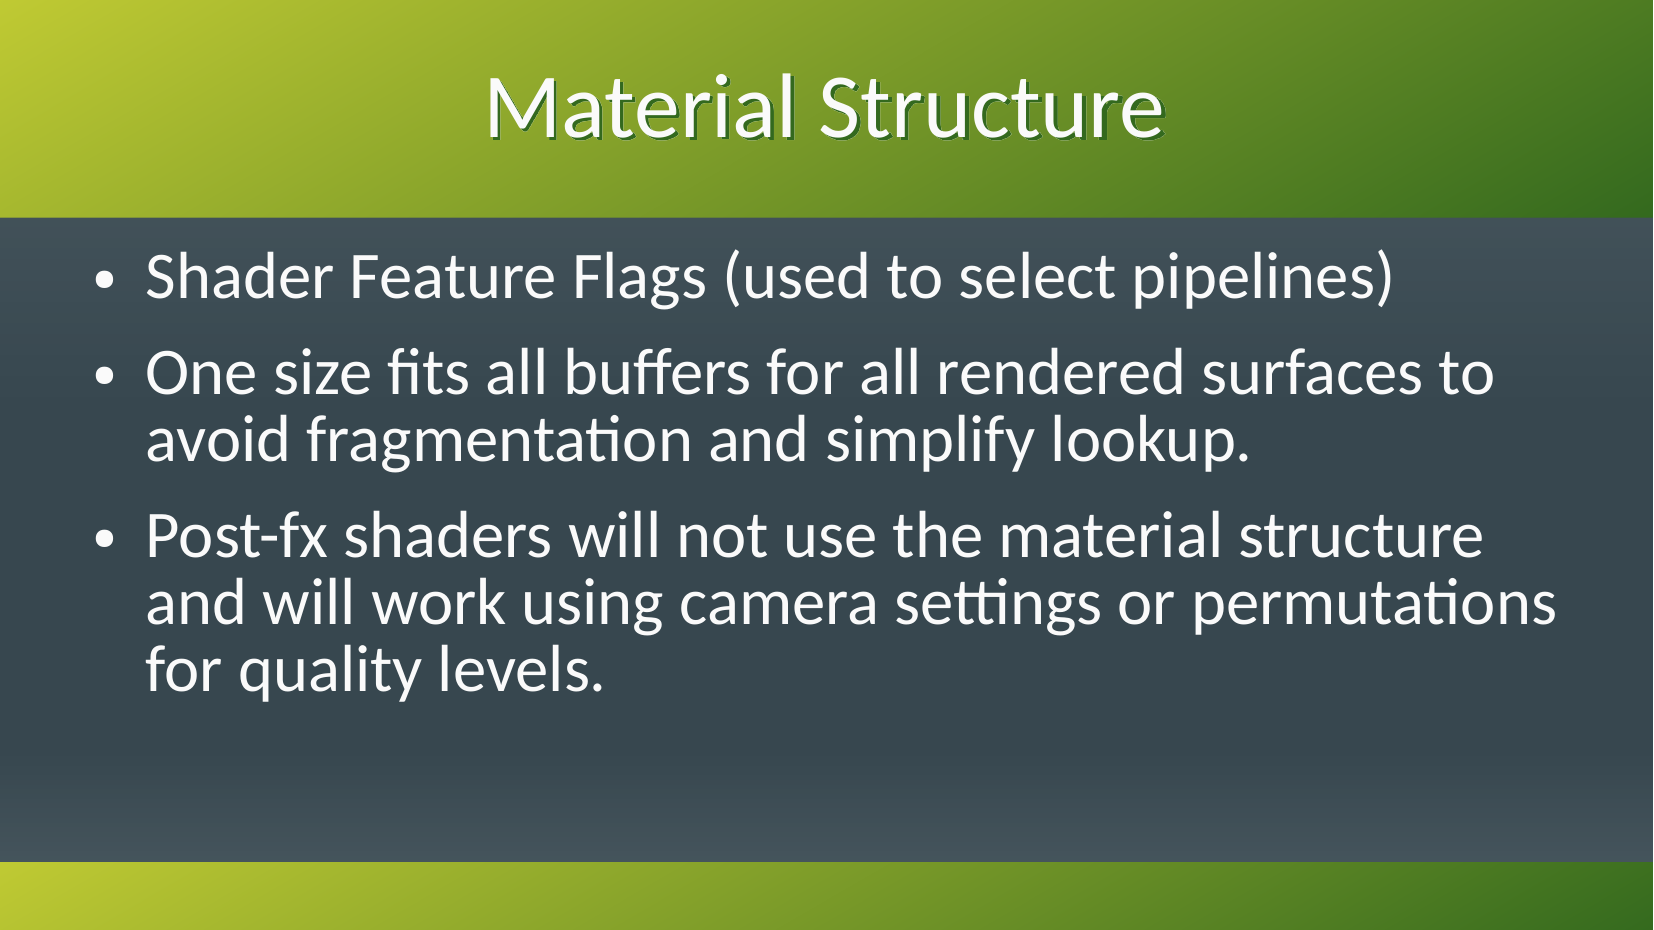

# Material Structure
Shader Feature Flags (used to select pipelines)
One size fits all buffers for all rendered surfaces to avoid fragmentation and simplify lookup.
Post-fx shaders will not use the material structure and will work using camera settings or permutations for quality levels.